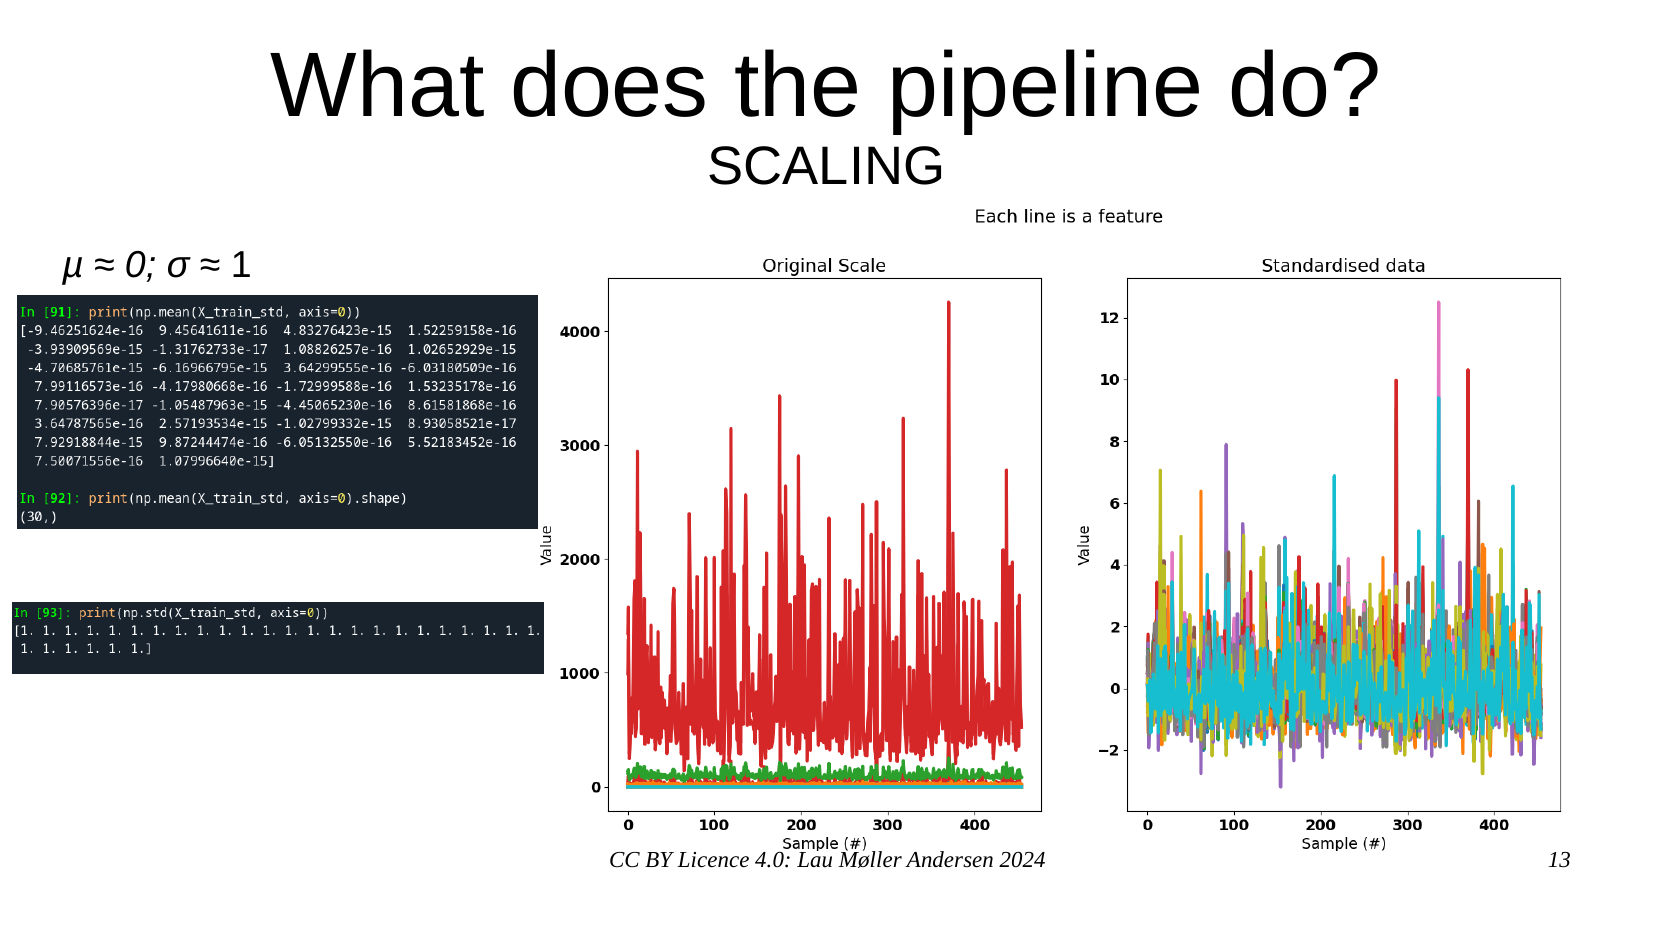

# What does the pipeline do? SCALING
µ ≈ 0; σ ≈ 1
CC BY Licence 4.0: Lau Møller Andersen 2024
13